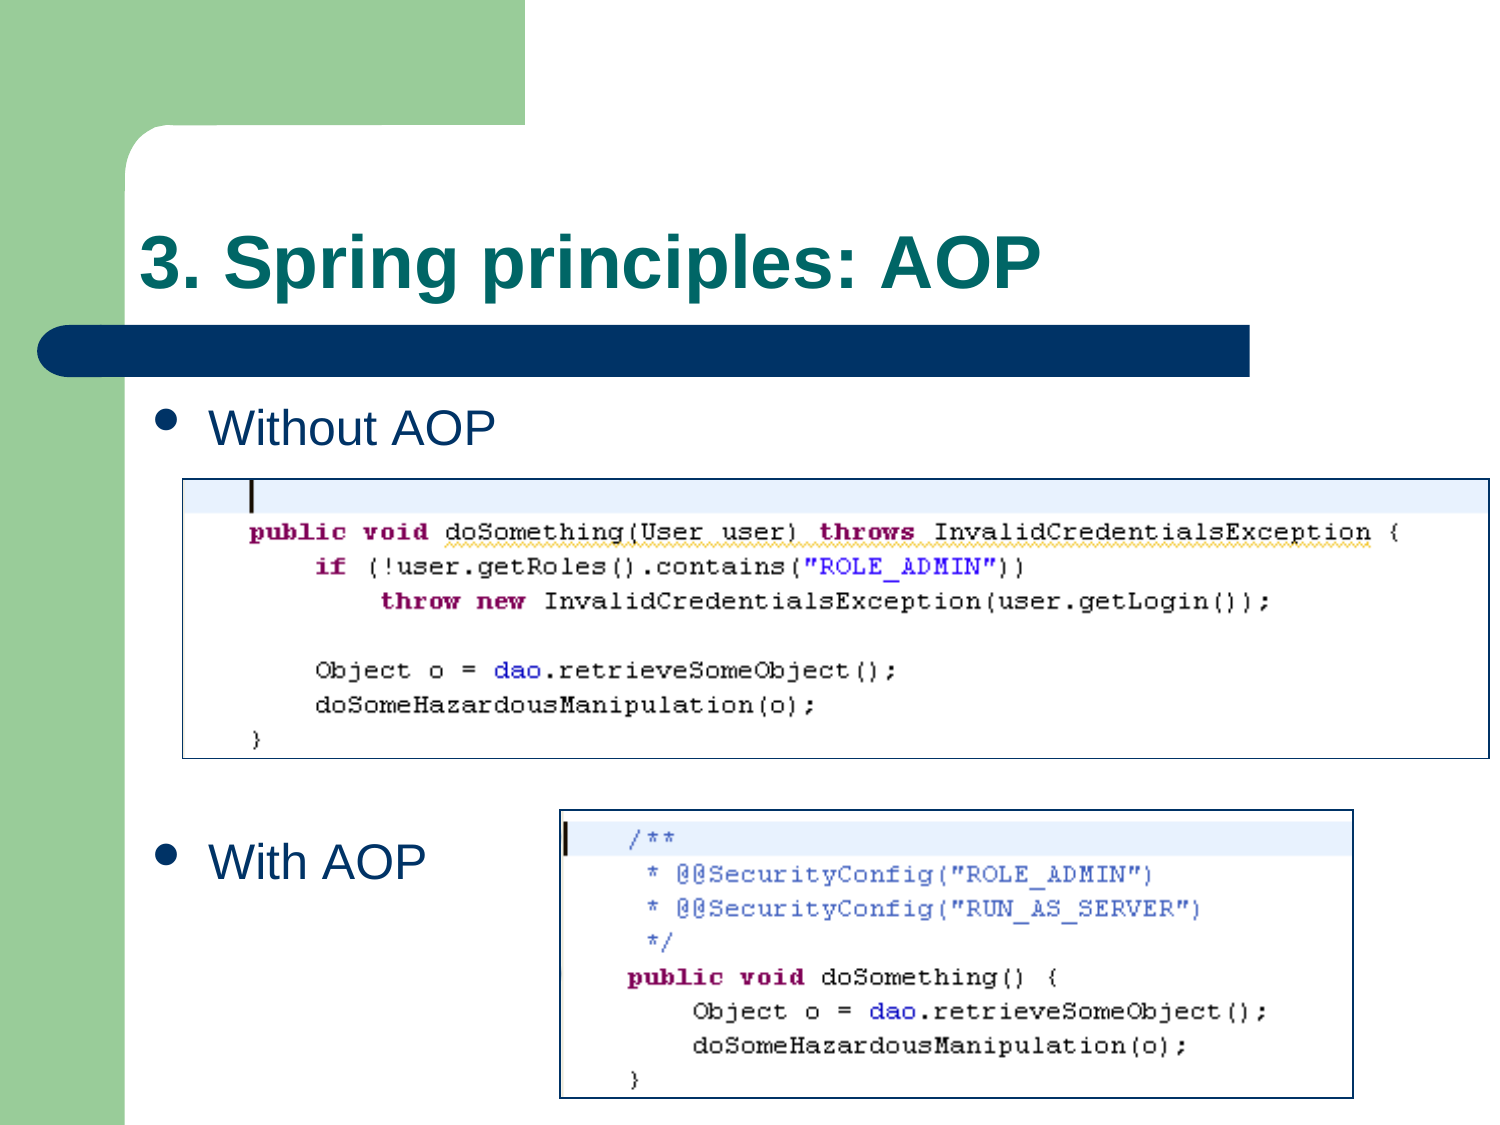

# 3. Spring principles: AOP
Without AOP
With AOP